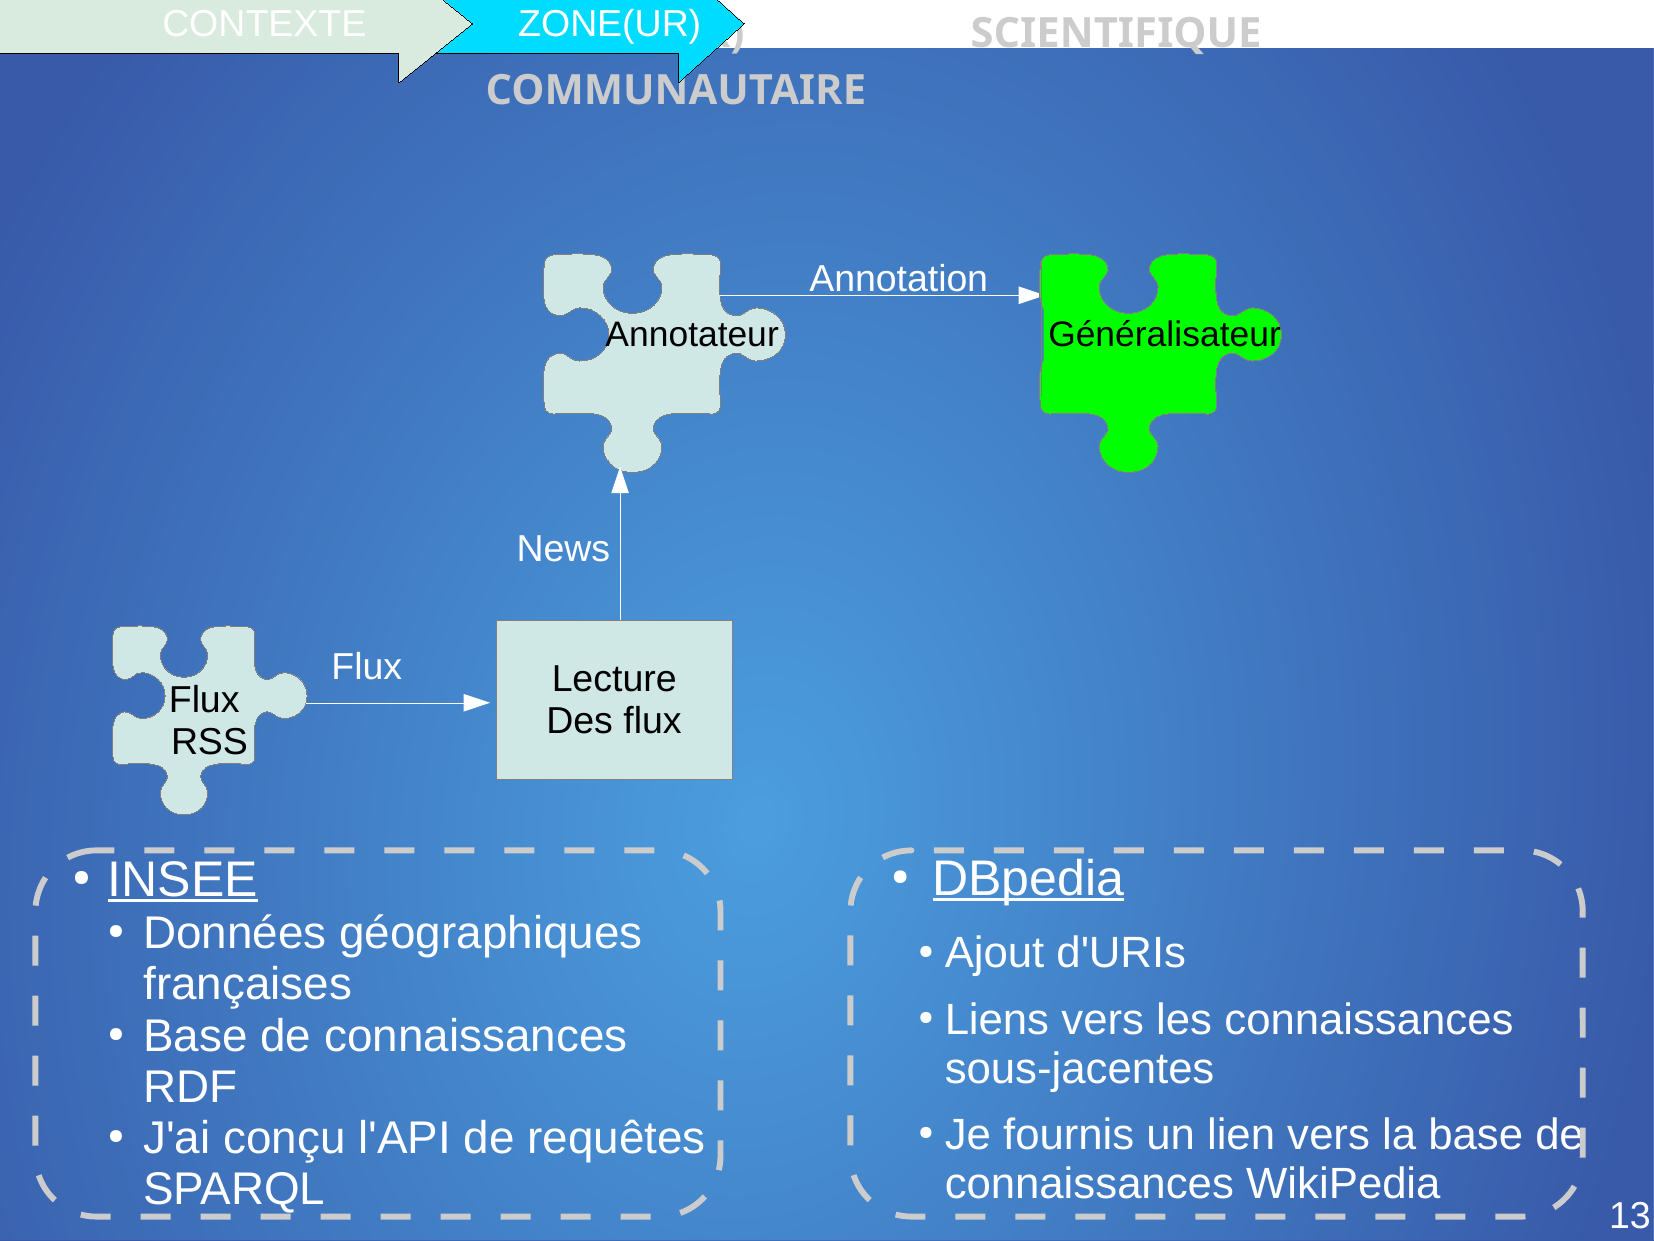

CONTEXTE
 ZONE(UR)
#
Annotation
Annotateur
Généralisateur
News
Lecture
Des flux
Flux
RSS
Flux
INSEE
Données géographiques françaises
Base de connaissances RDF
J'ai conçu l'API de requêtes SPARQL
 DBpedia
Ajout d'URIs
Liens vers les connaissances sous-jacentes
Je fournis un lien vers la base de connaissances WikiPedia